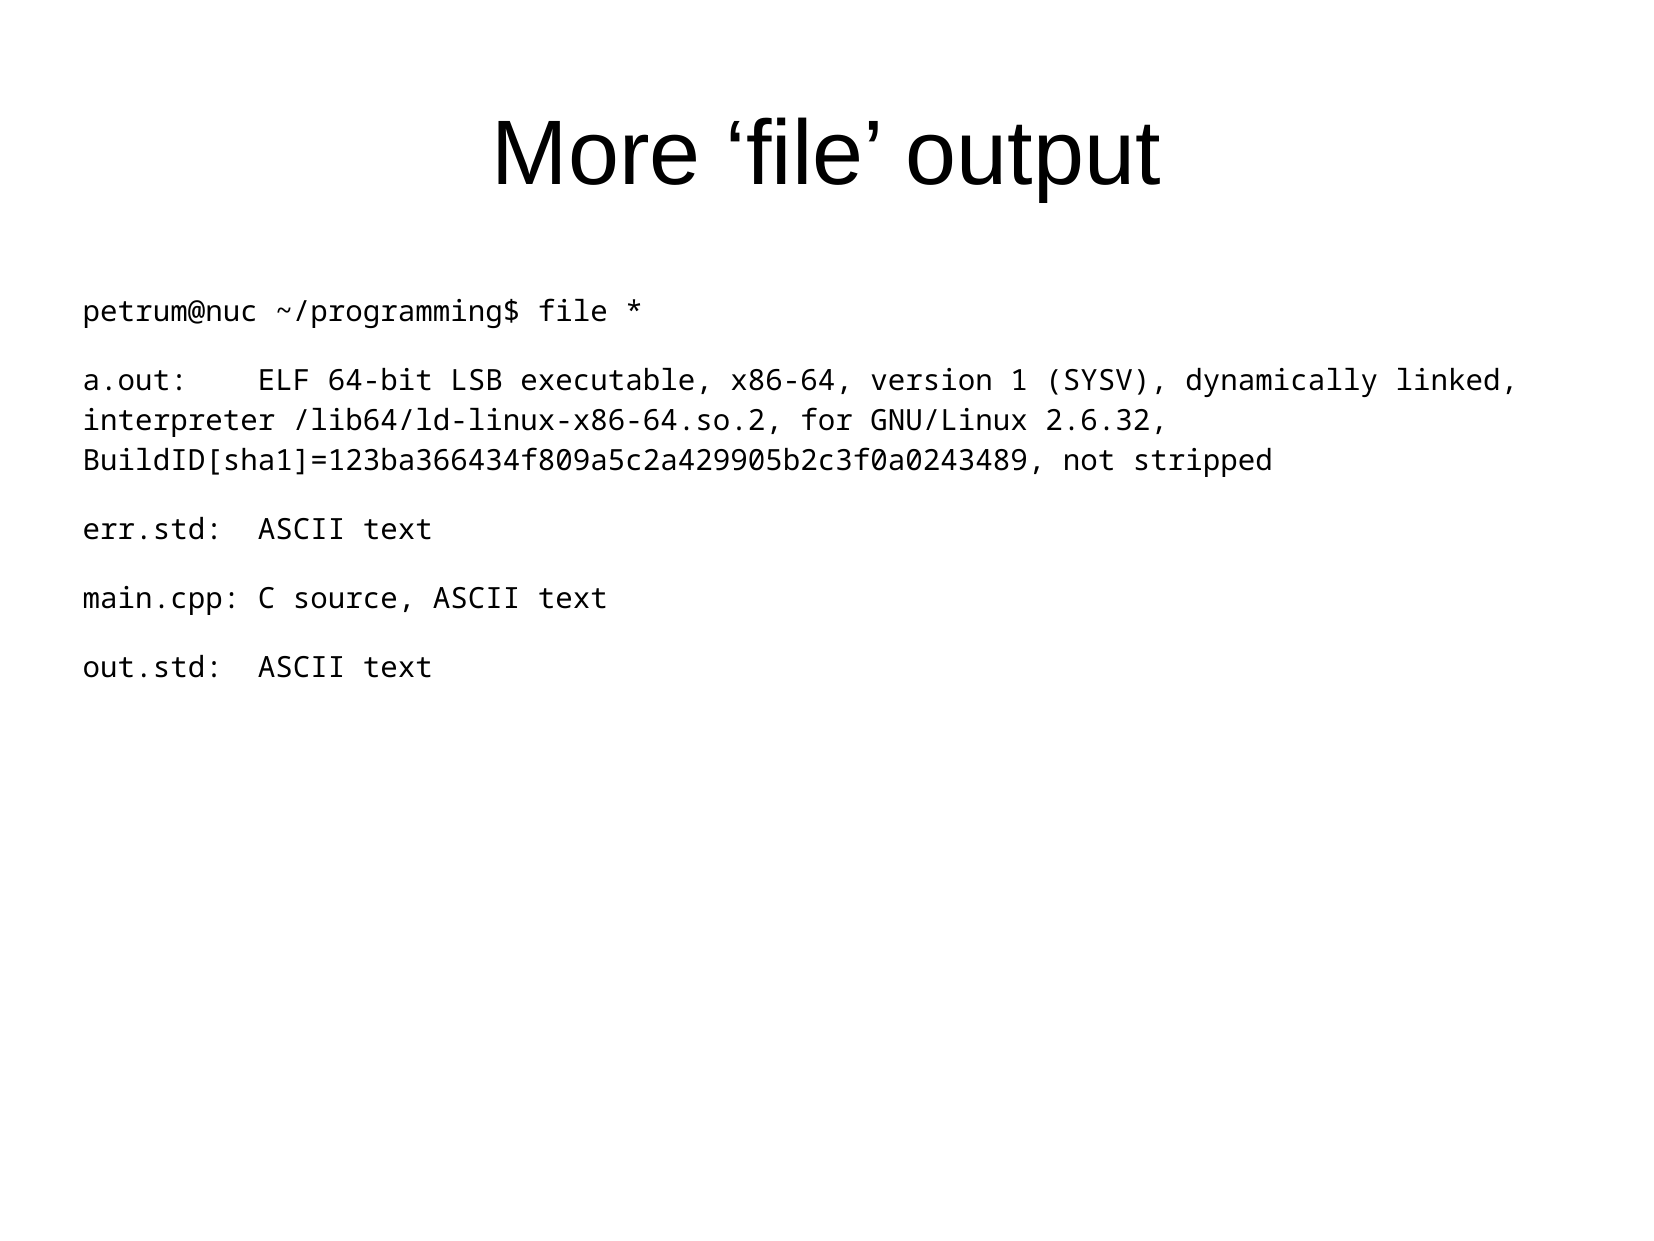

# More ‘file’ output
petrum@nuc ~/programming$ file *
a.out: ELF 64-bit LSB executable, x86-64, version 1 (SYSV), dynamically linked, interpreter /lib64/ld-linux-x86-64.so.2, for GNU/Linux 2.6.32, BuildID[sha1]=123ba366434f809a5c2a429905b2c3f0a0243489, not stripped
err.std: ASCII text
main.cpp: C source, ASCII text
out.std: ASCII text